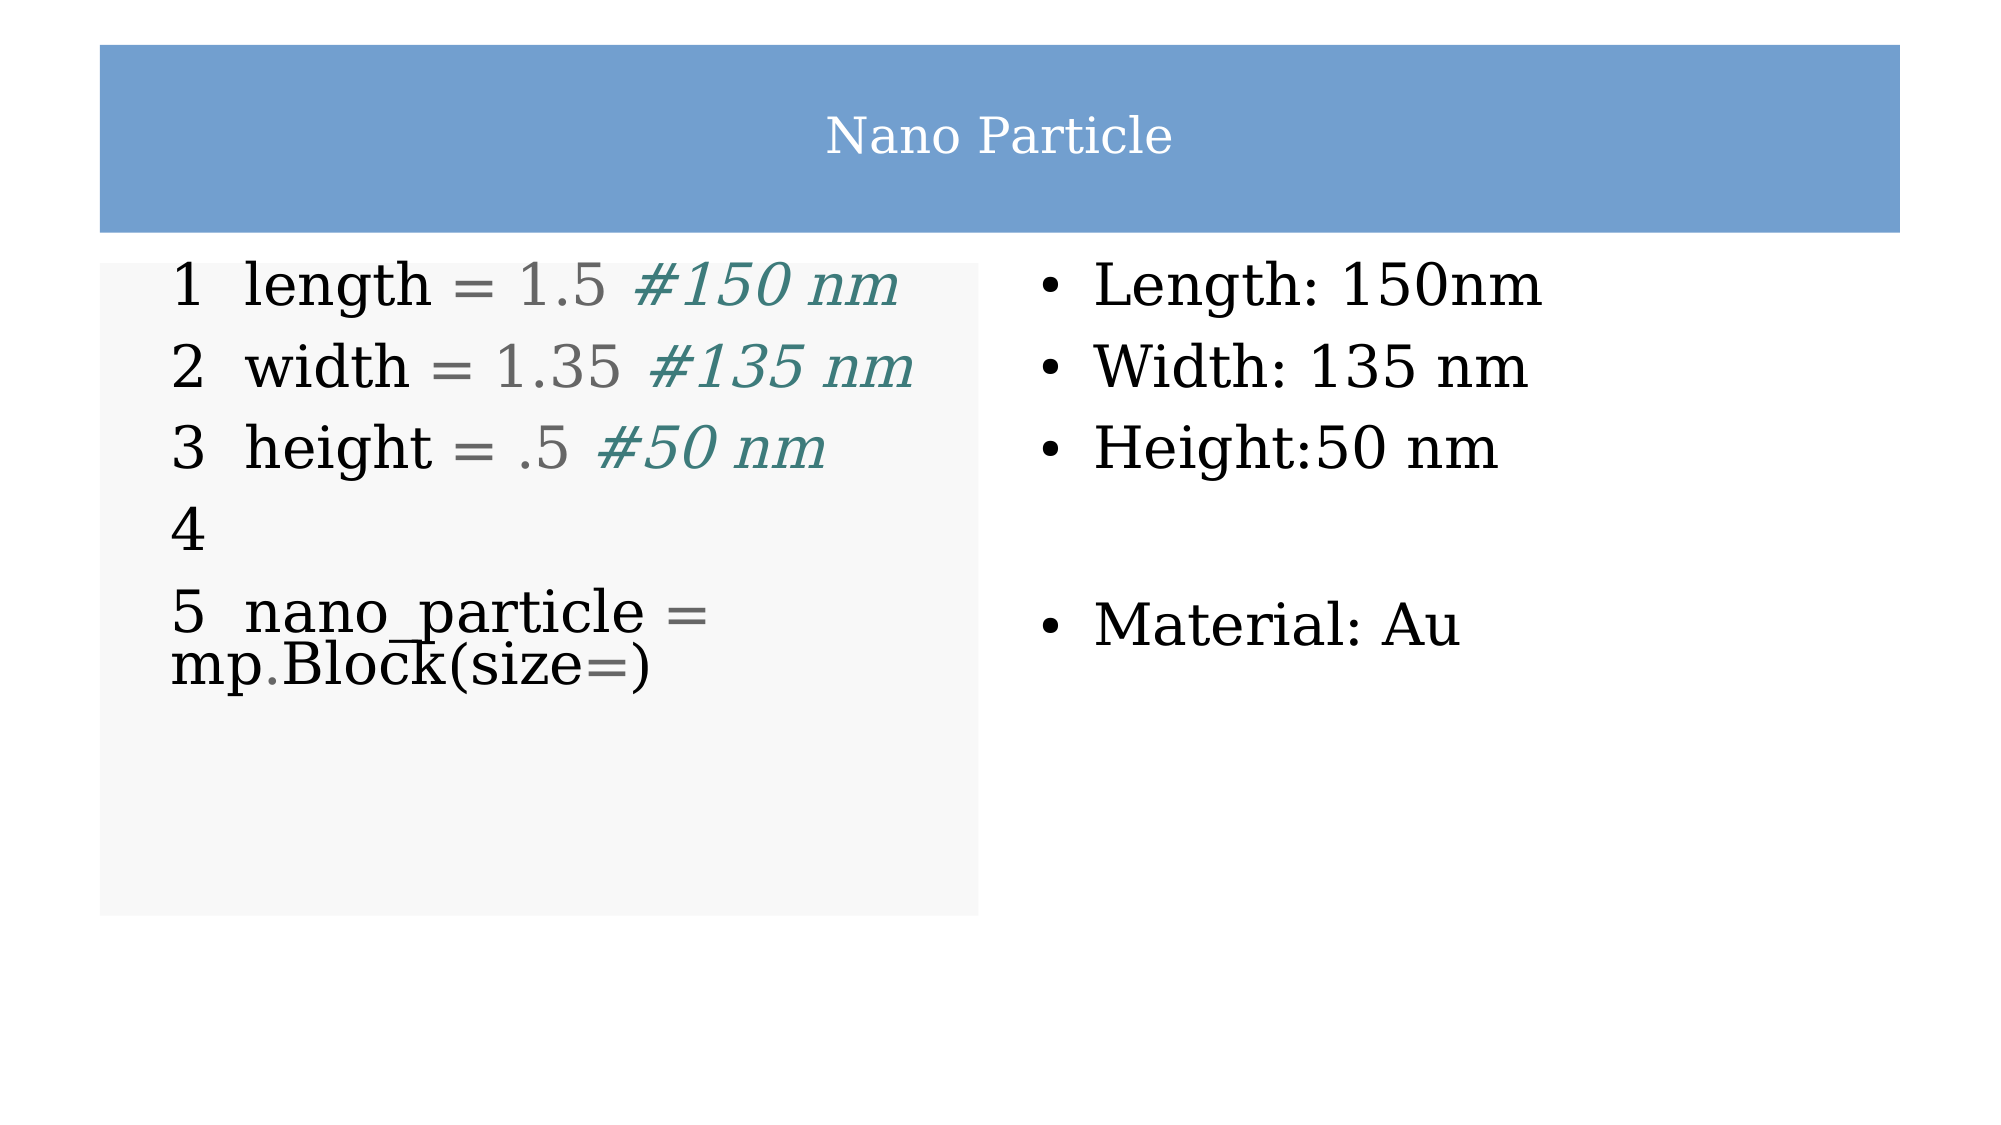

# Nano Particle
1 length = 1.5 #150 nm
2 width = 1.35 #135 nm
3 height = .5 #50 nm
4
5 nano_particle = mp.Block(size=)
Length: 150nm
Width: 135 nm
Height:50 nm
Material: Au